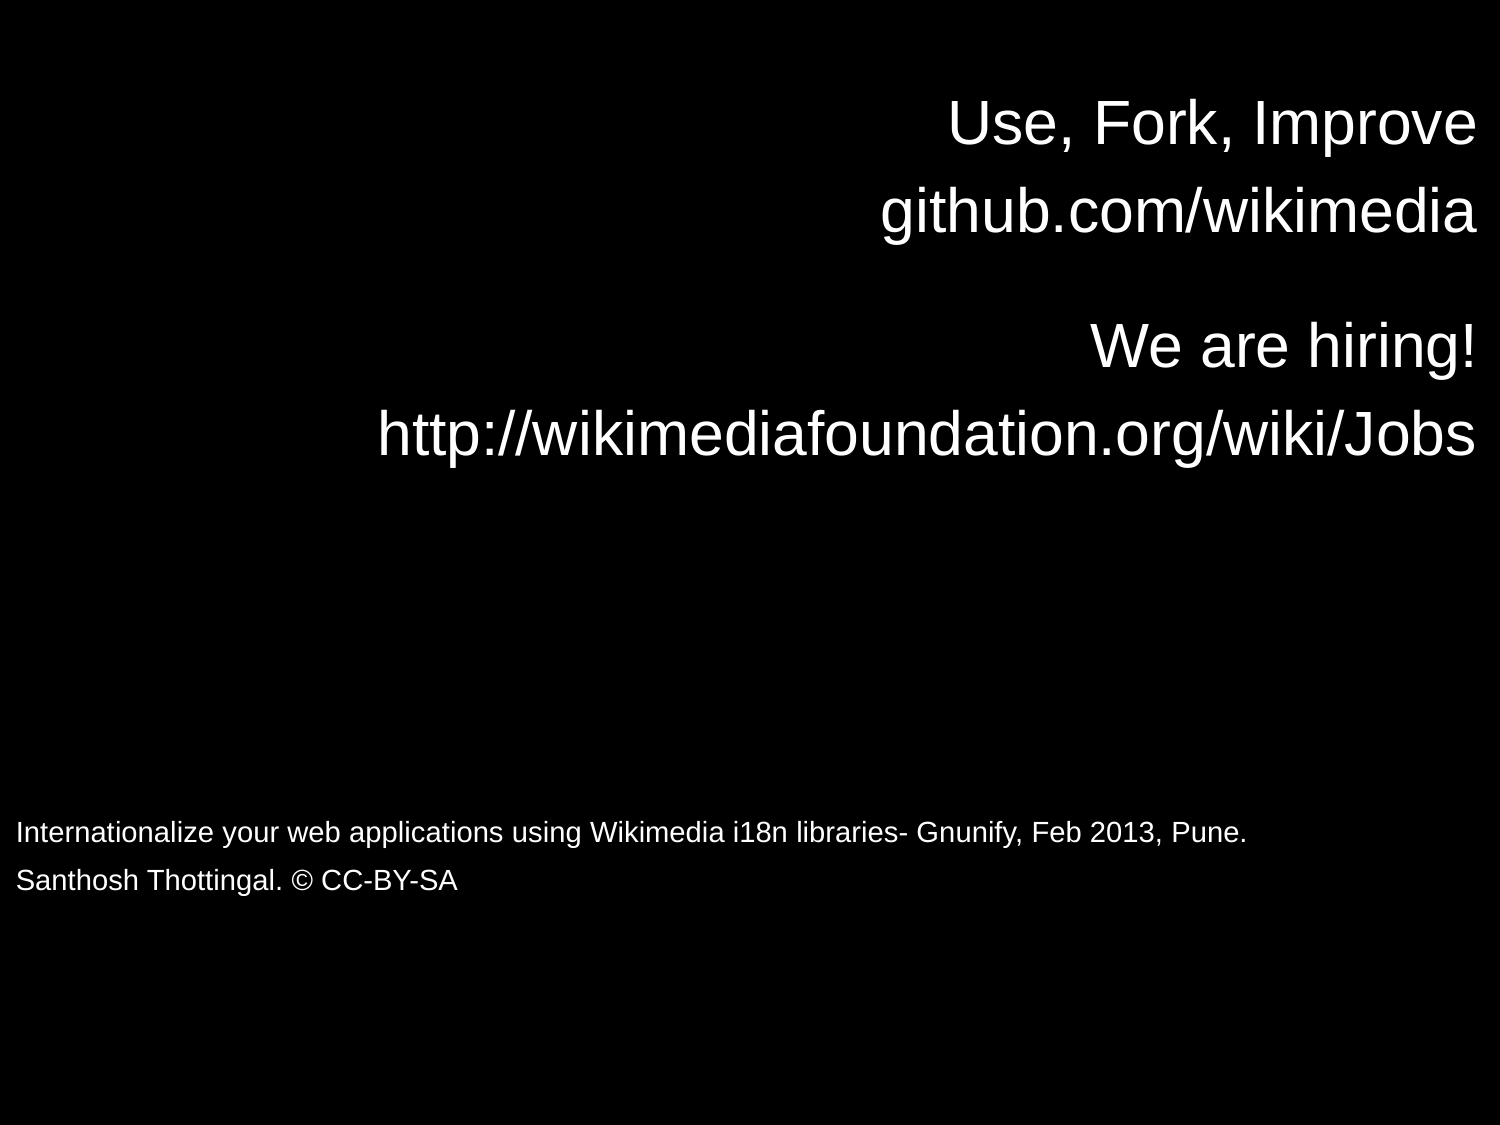

# Use, Fork, Improve
github.com/wikimedia
We are hiring!
http://wikimediafoundation.org/wiki/Jobs
Internationalize your web applications using Wikimedia i18n libraries- Gnunify, Feb 2013, Pune.
Santhosh Thottingal. © CC-BY-SA